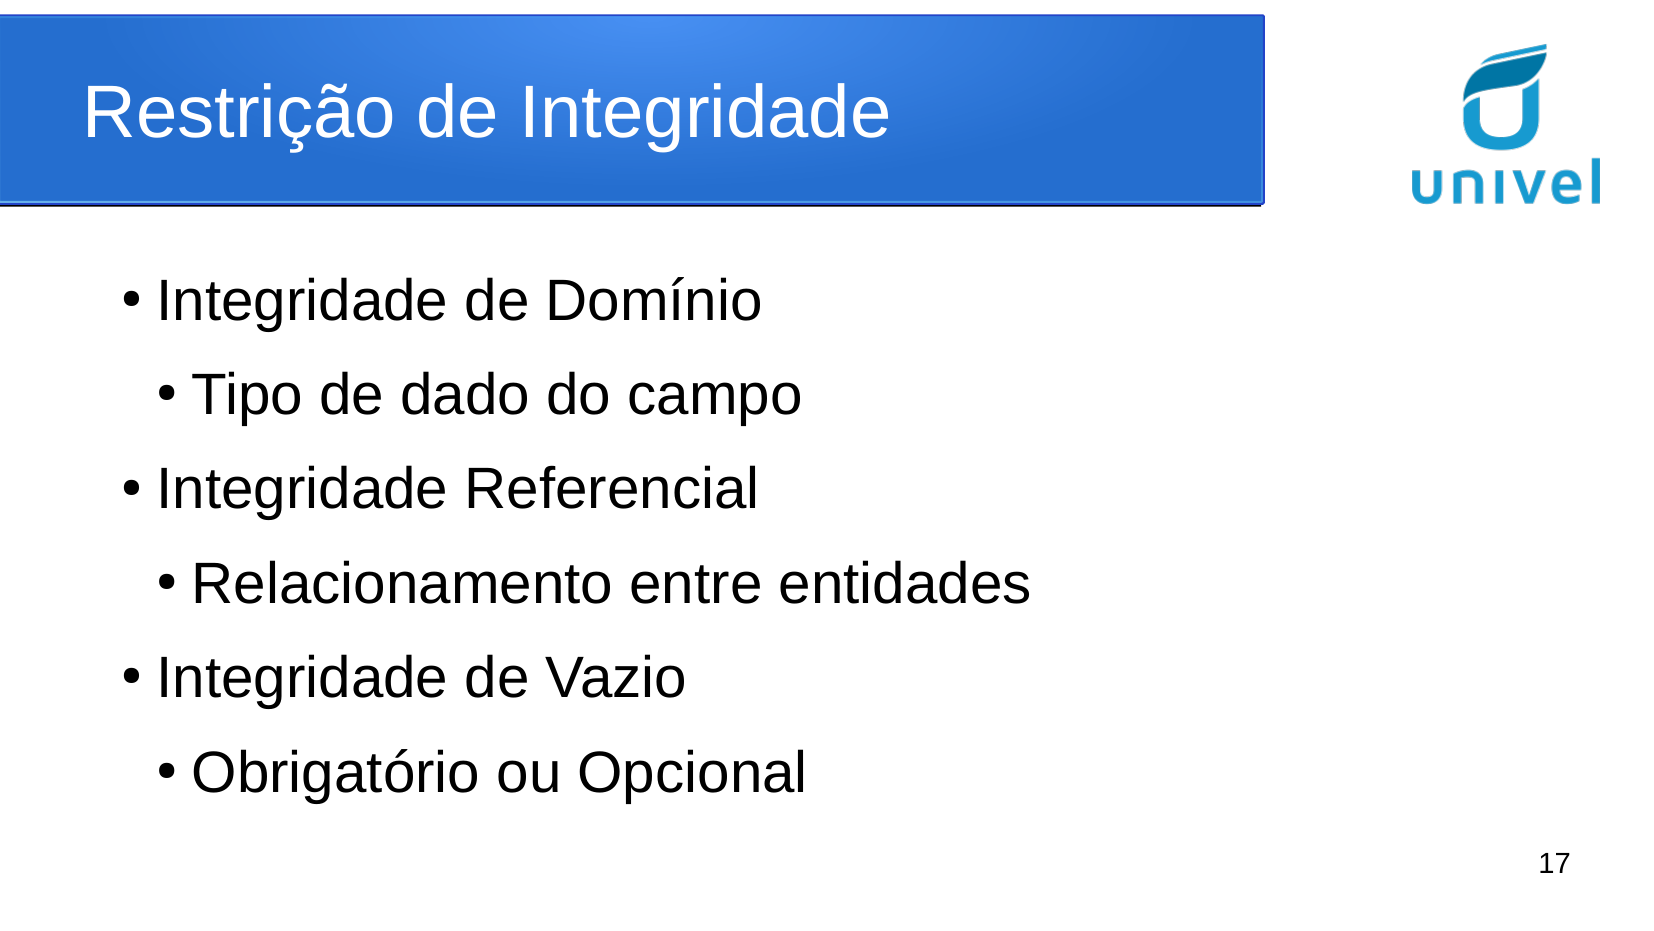

# Restrição de Integridade
Integridade de Domínio
Tipo de dado do campo
Integridade Referencial
Relacionamento entre entidades
Integridade de Vazio
Obrigatório ou Opcional
17